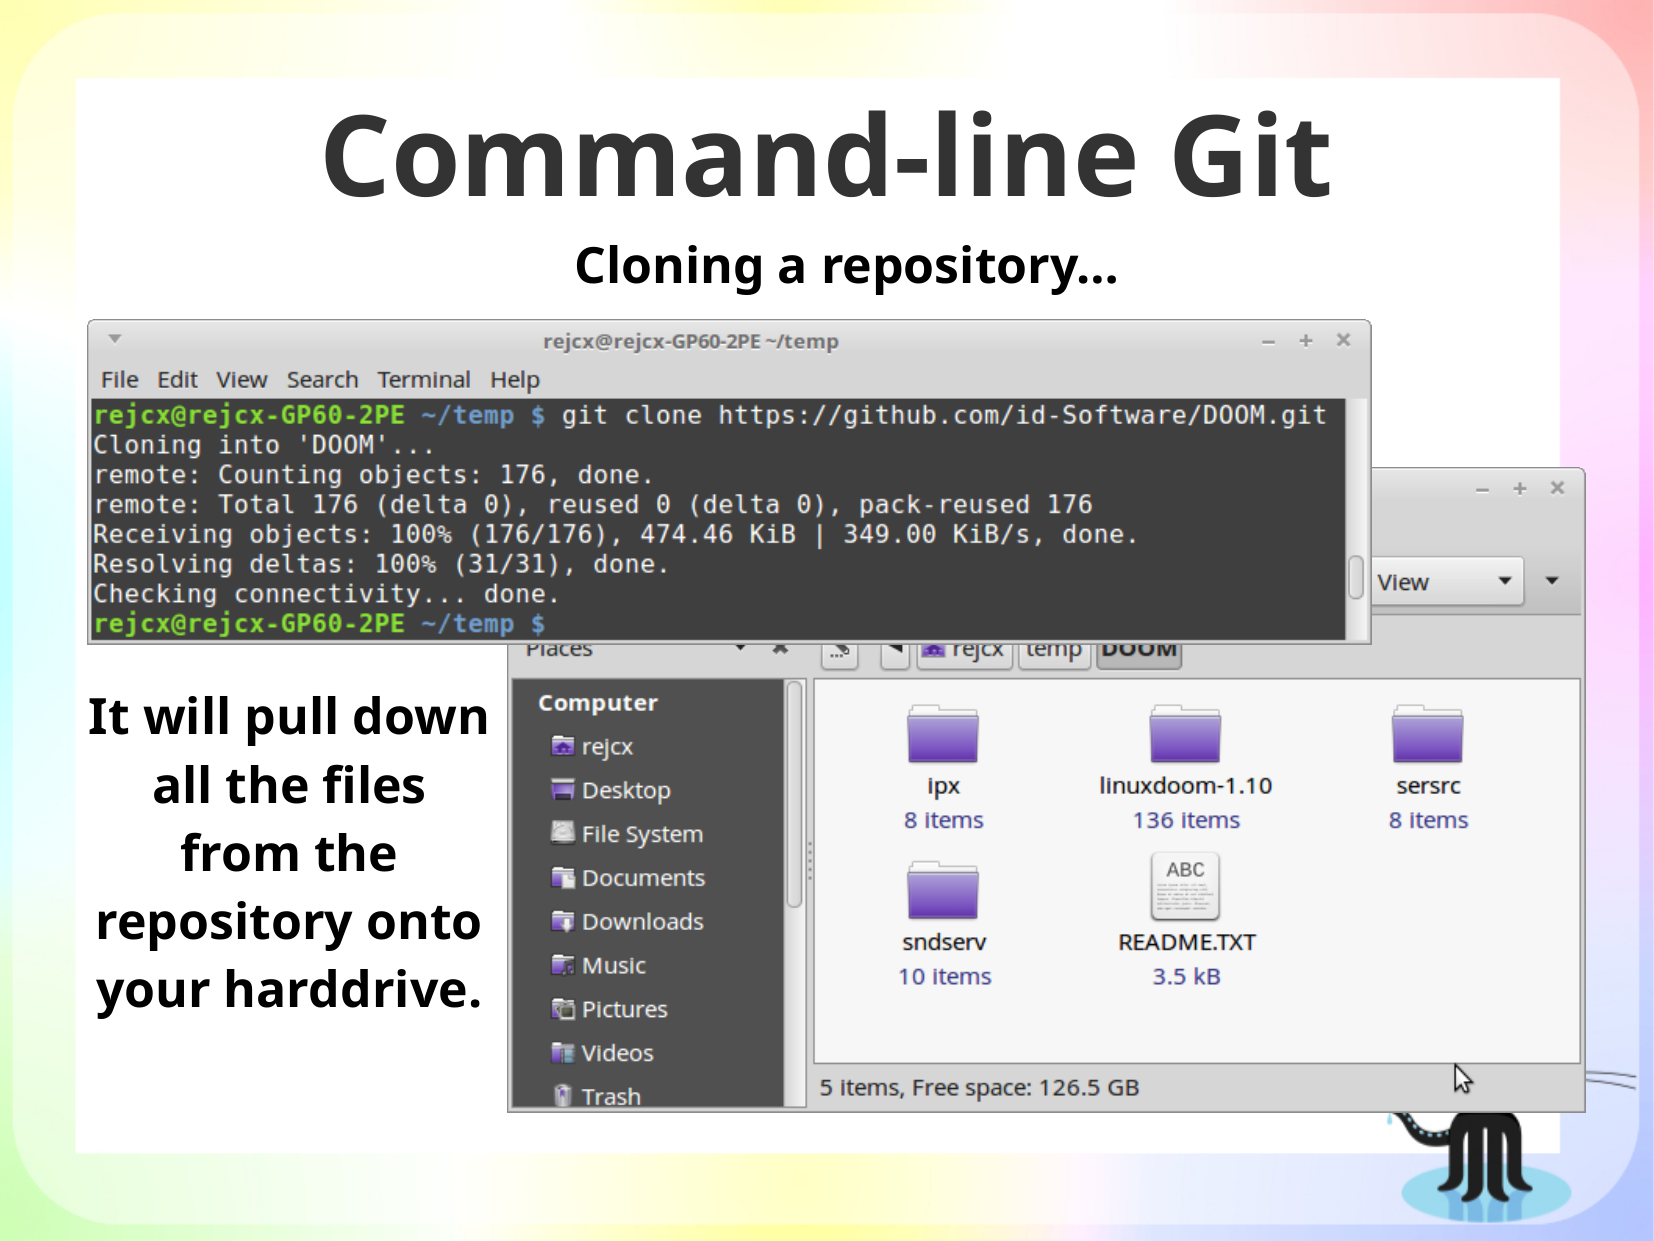

# Command-line Git
Cloning a repository…
It will pull down all the files from the repository onto your harddrive.